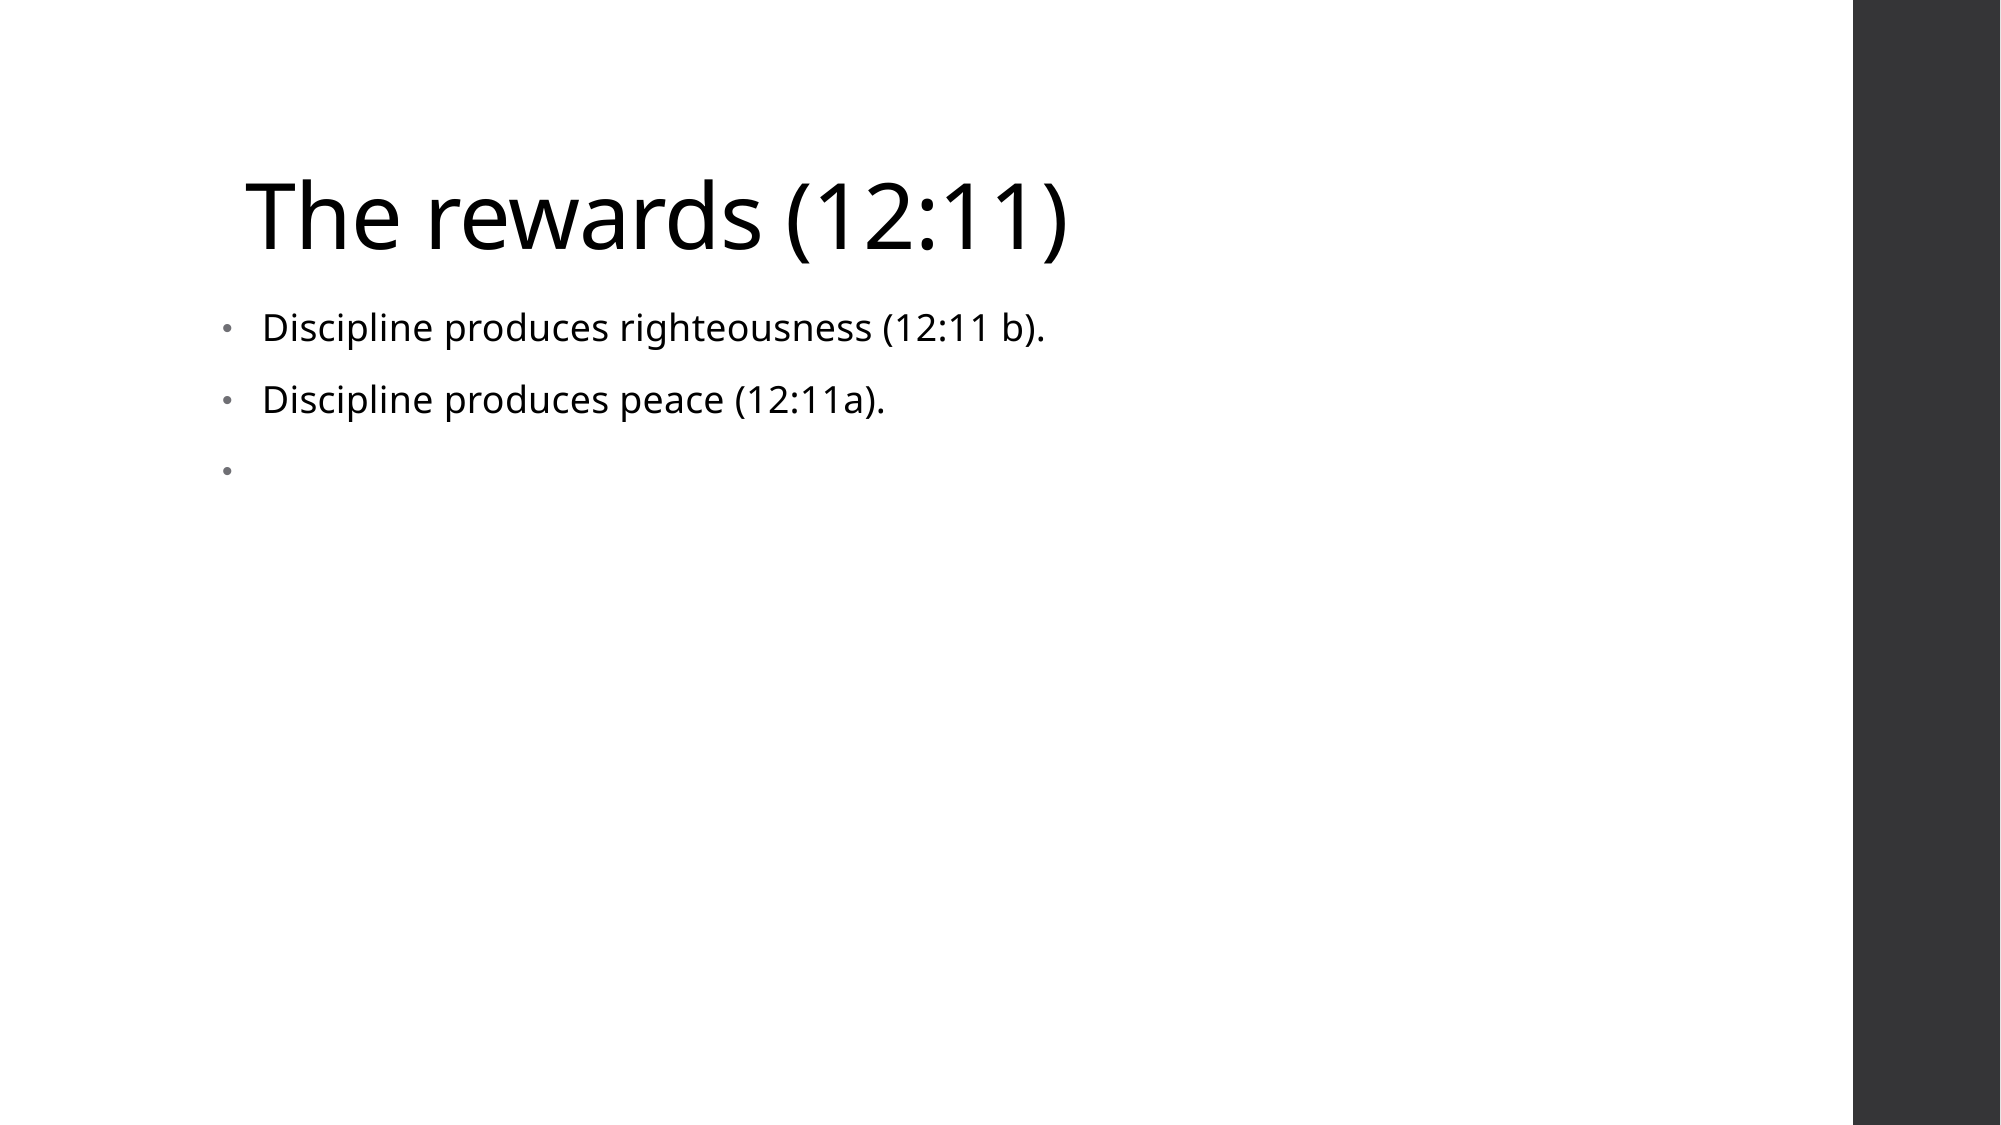

# The rewards (12:11)
 Discipline produces righteousness (12:11 b).
 Discipline produces peace (12:11a).